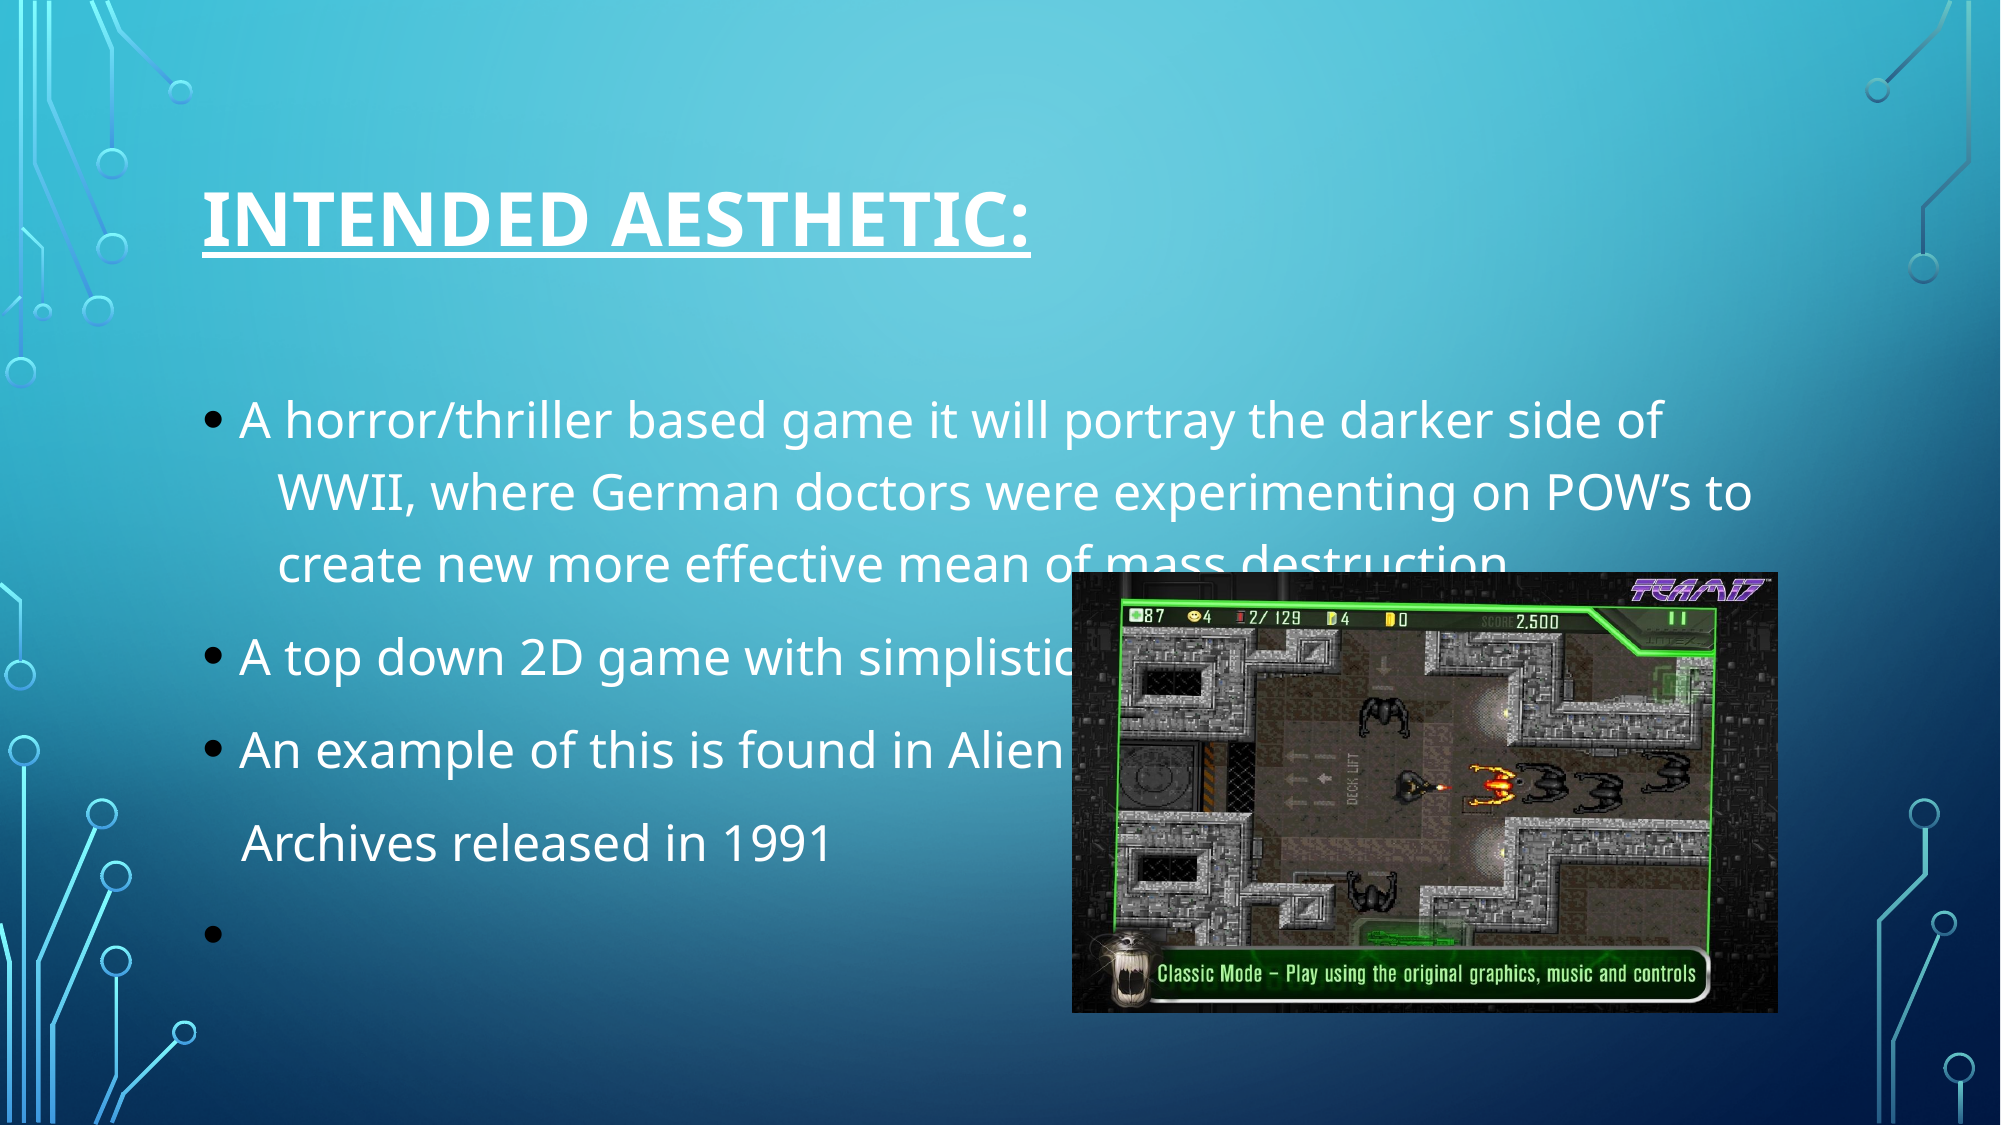

# Intended Aesthetic:
A horror/thriller based game it will portray the darker side of WWII, where German doctors were experimenting on POW’s to create new more effective mean of mass destruction.
A top down 2D game with simplistic art.
An example of this is found in Alien
 Archives released in 1991